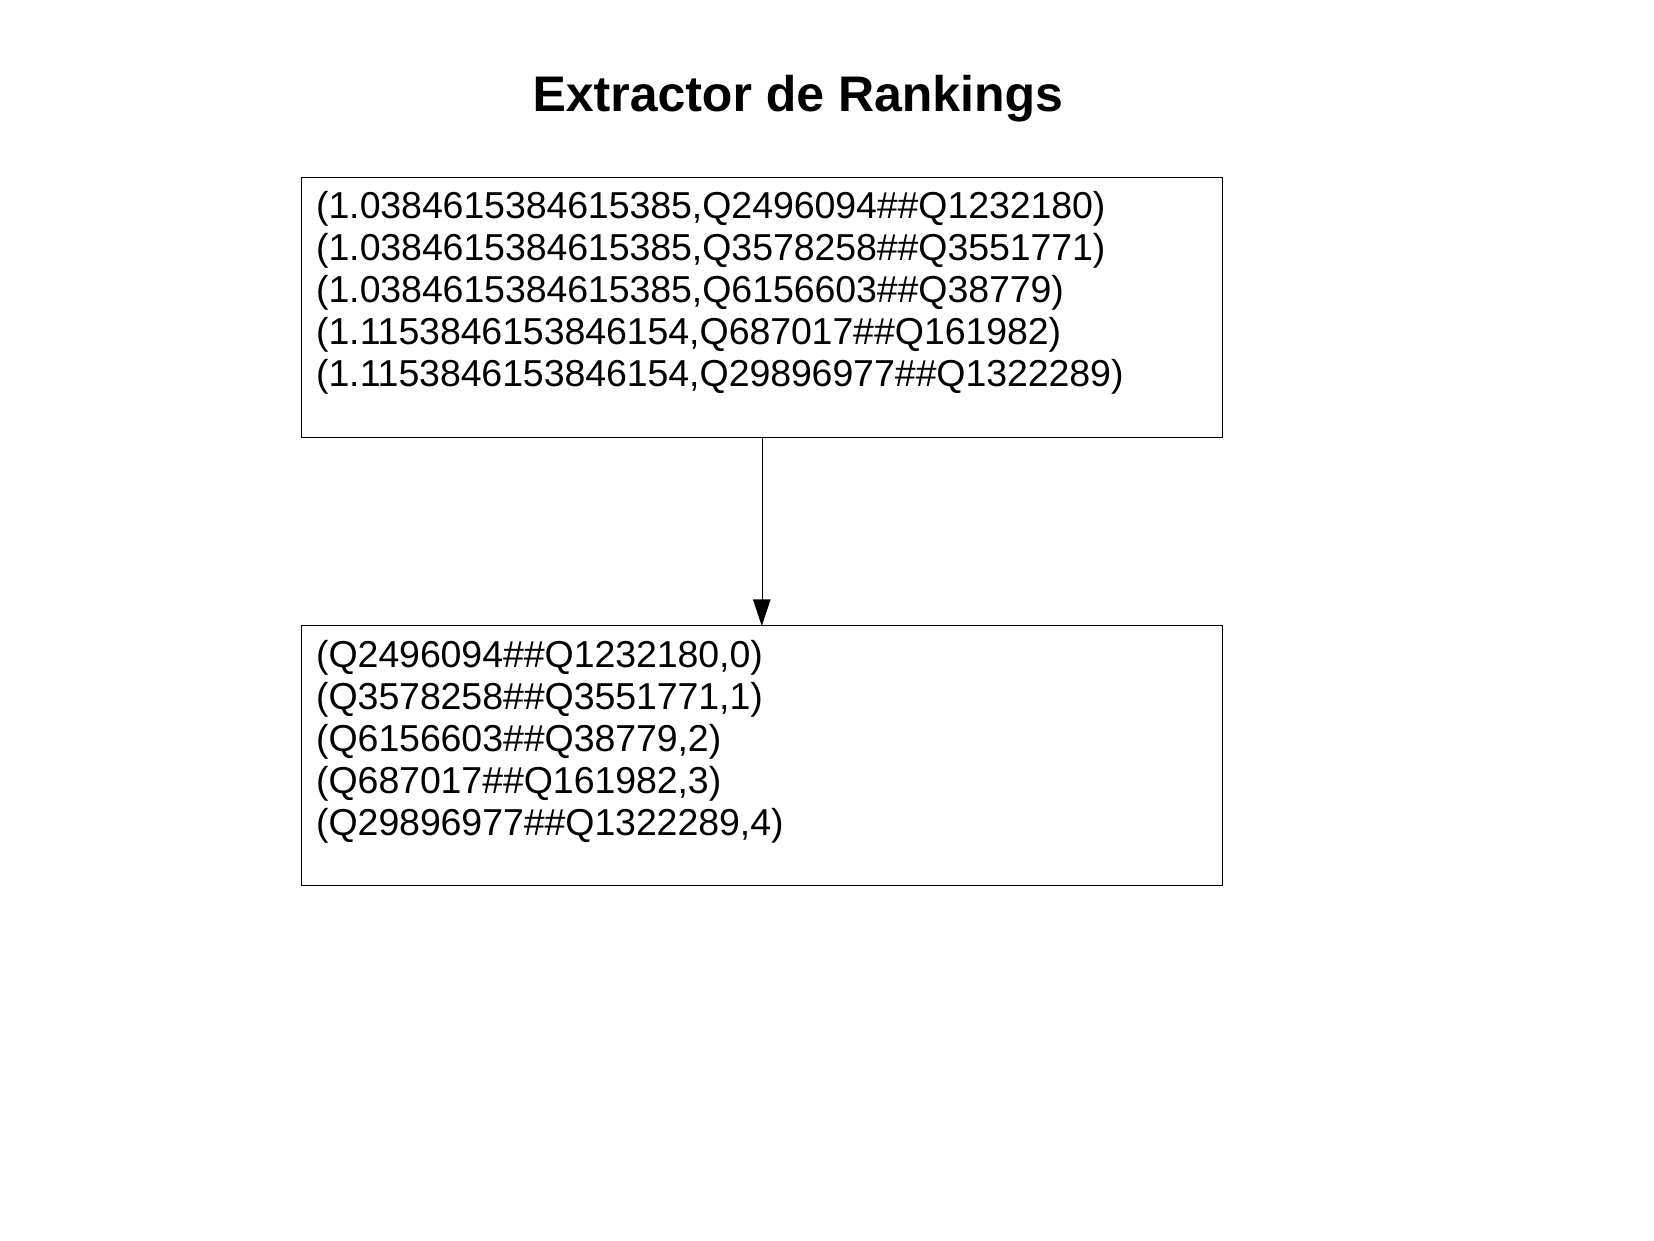

Extractor de Rankings
(1.0384615384615385,Q2496094##Q1232180)
(1.0384615384615385,Q3578258##Q3551771)
(1.0384615384615385,Q6156603##Q38779)
(1.1153846153846154,Q687017##Q161982)
(1.1153846153846154,Q29896977##Q1322289)
(Q2496094##Q1232180,0)
(Q3578258##Q3551771,1)
(Q6156603##Q38779,2)
(Q687017##Q161982,3)
(Q29896977##Q1322289,4)